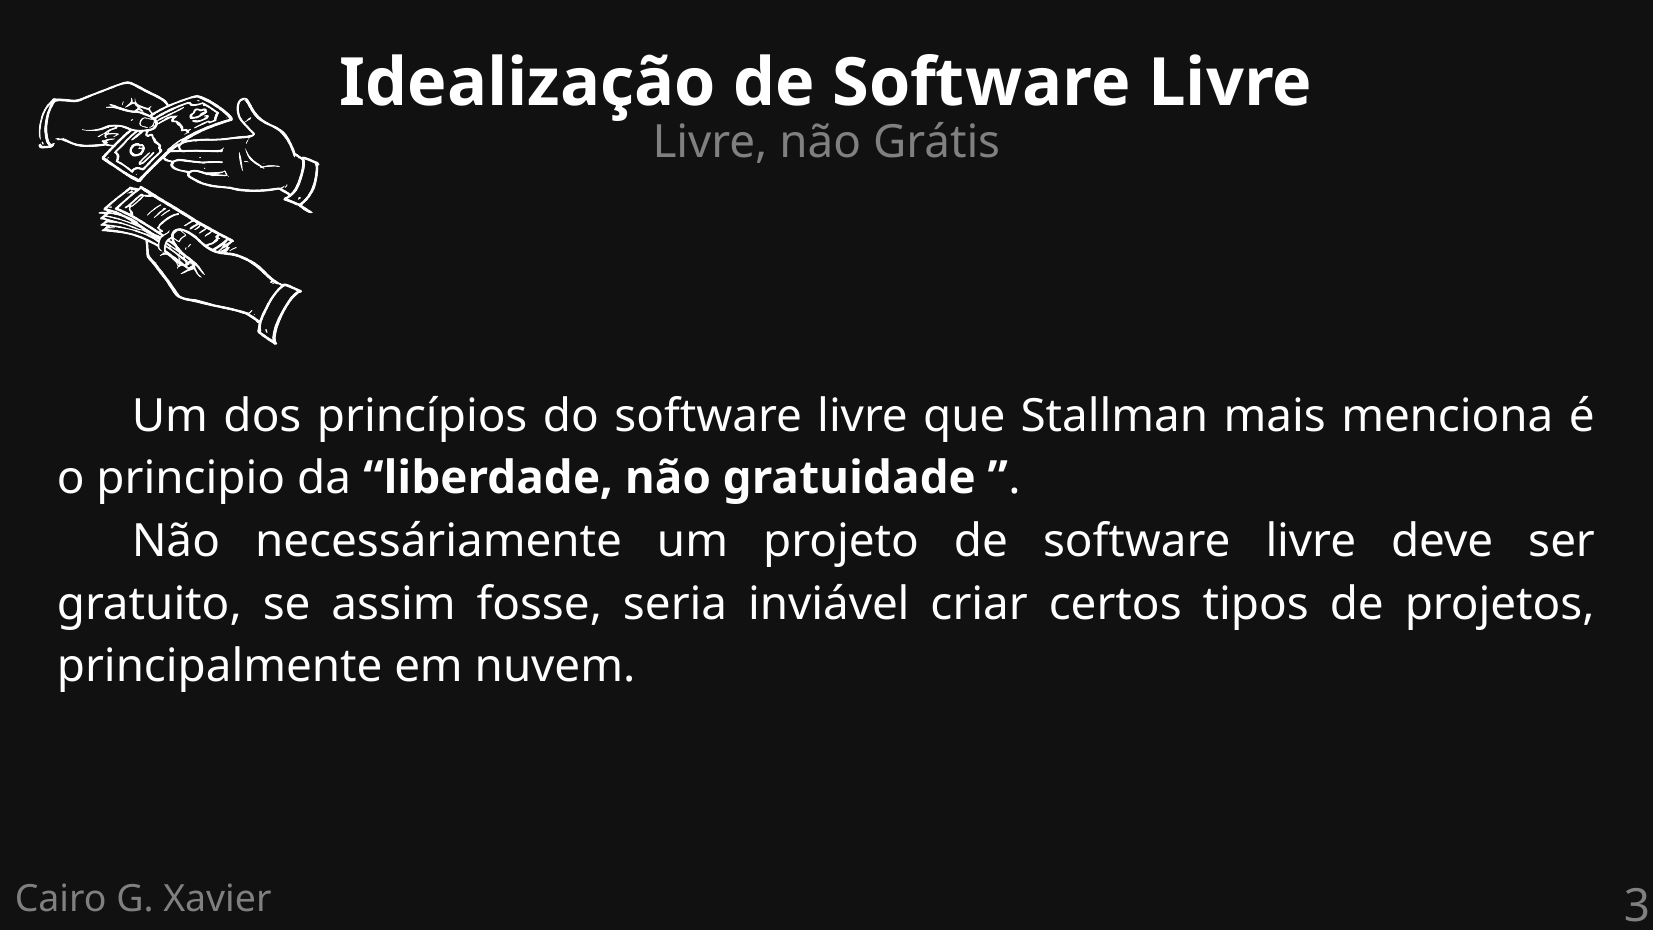

Idealização de Software Livre
Livre, não Grátis
	Um dos princípios do software livre que Stallman mais menciona é o principio da “liberdade, não gratuidade ”.
	Não necessáriamente um projeto de software livre deve ser gratuito, se assim fosse, seria inviável criar certos tipos de projetos, principalmente em nuvem.
Cairo G. Xavier